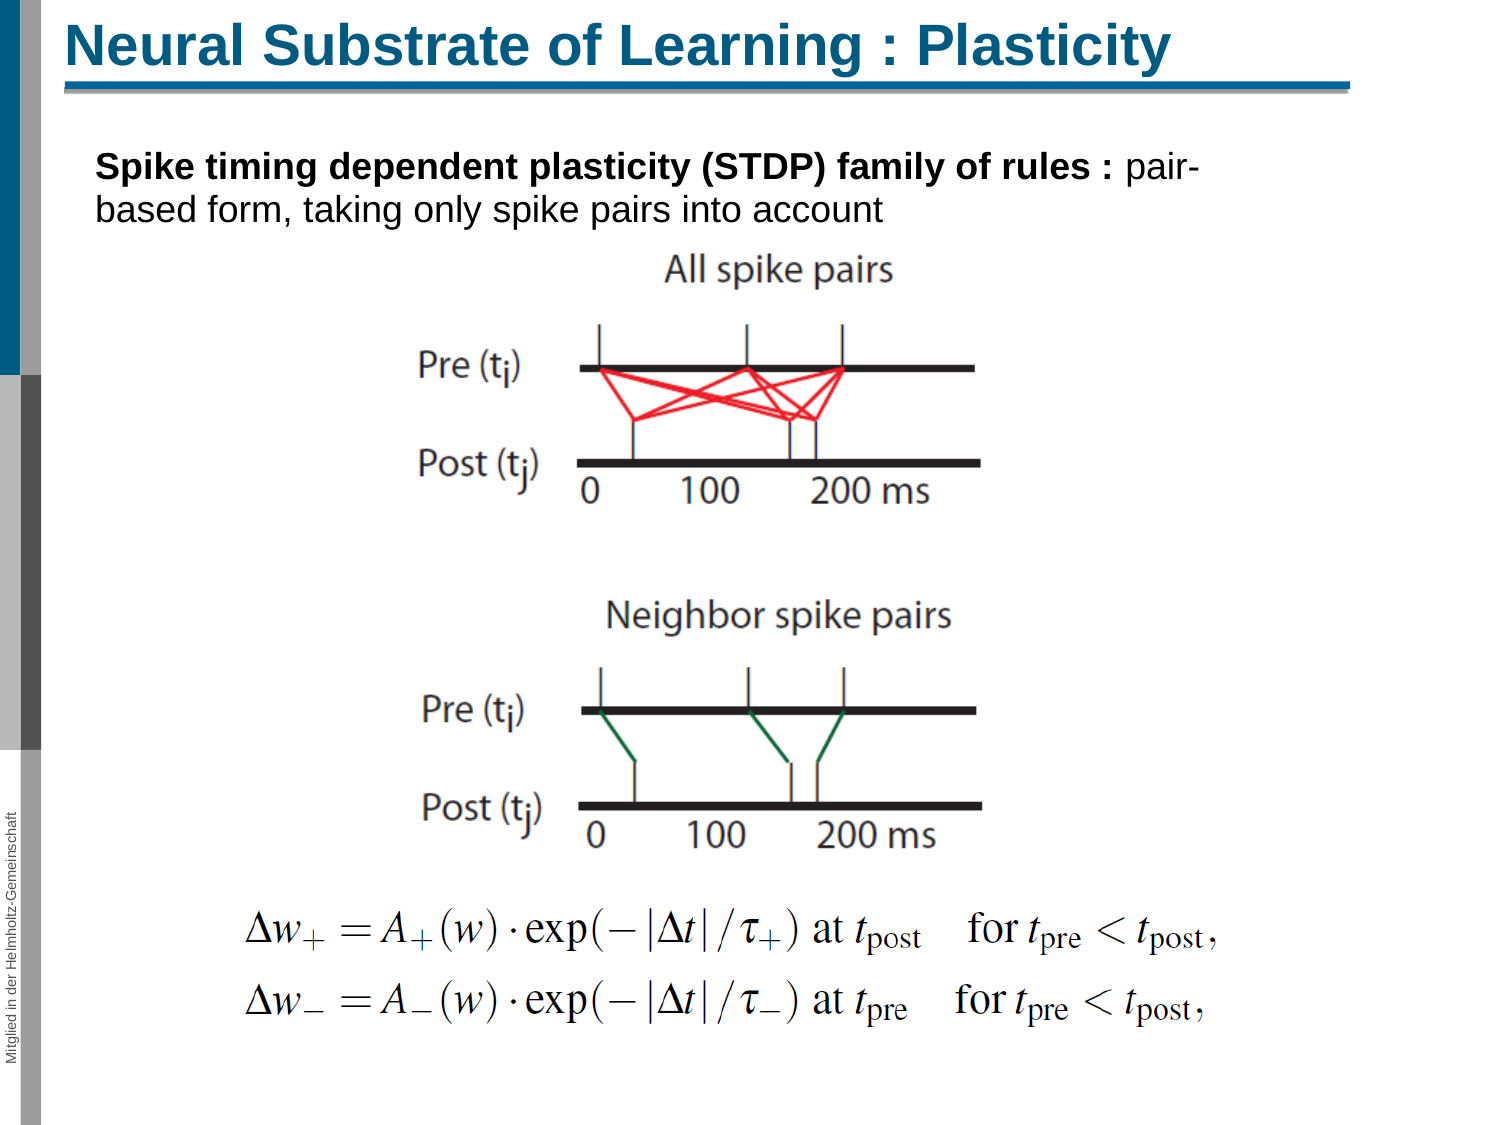

Neural Substrate of Learning : Plasticity
Spike timing dependent plasticity (STDP) family of rules : pair- based form, taking only spike pairs into account